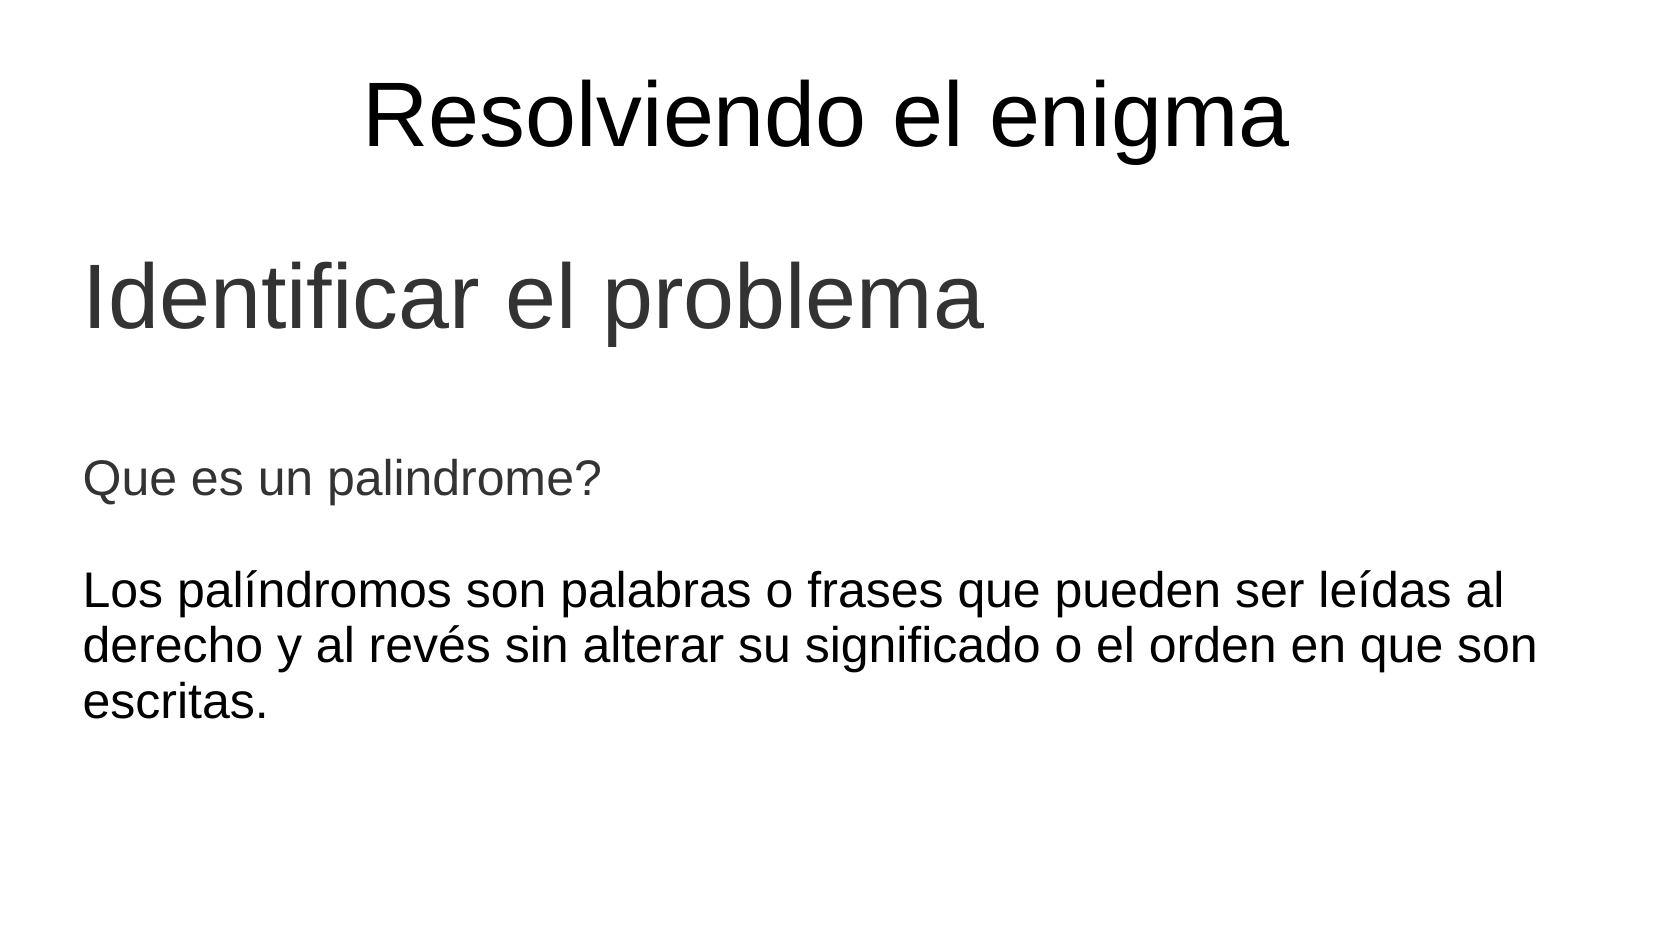

# Resolviendo el enigma
Identificar el problema
Que es un palindrome?
Los palíndromos son palabras o frases que pueden ser leídas al derecho y al revés sin alterar su significado o el orden en que son escritas.